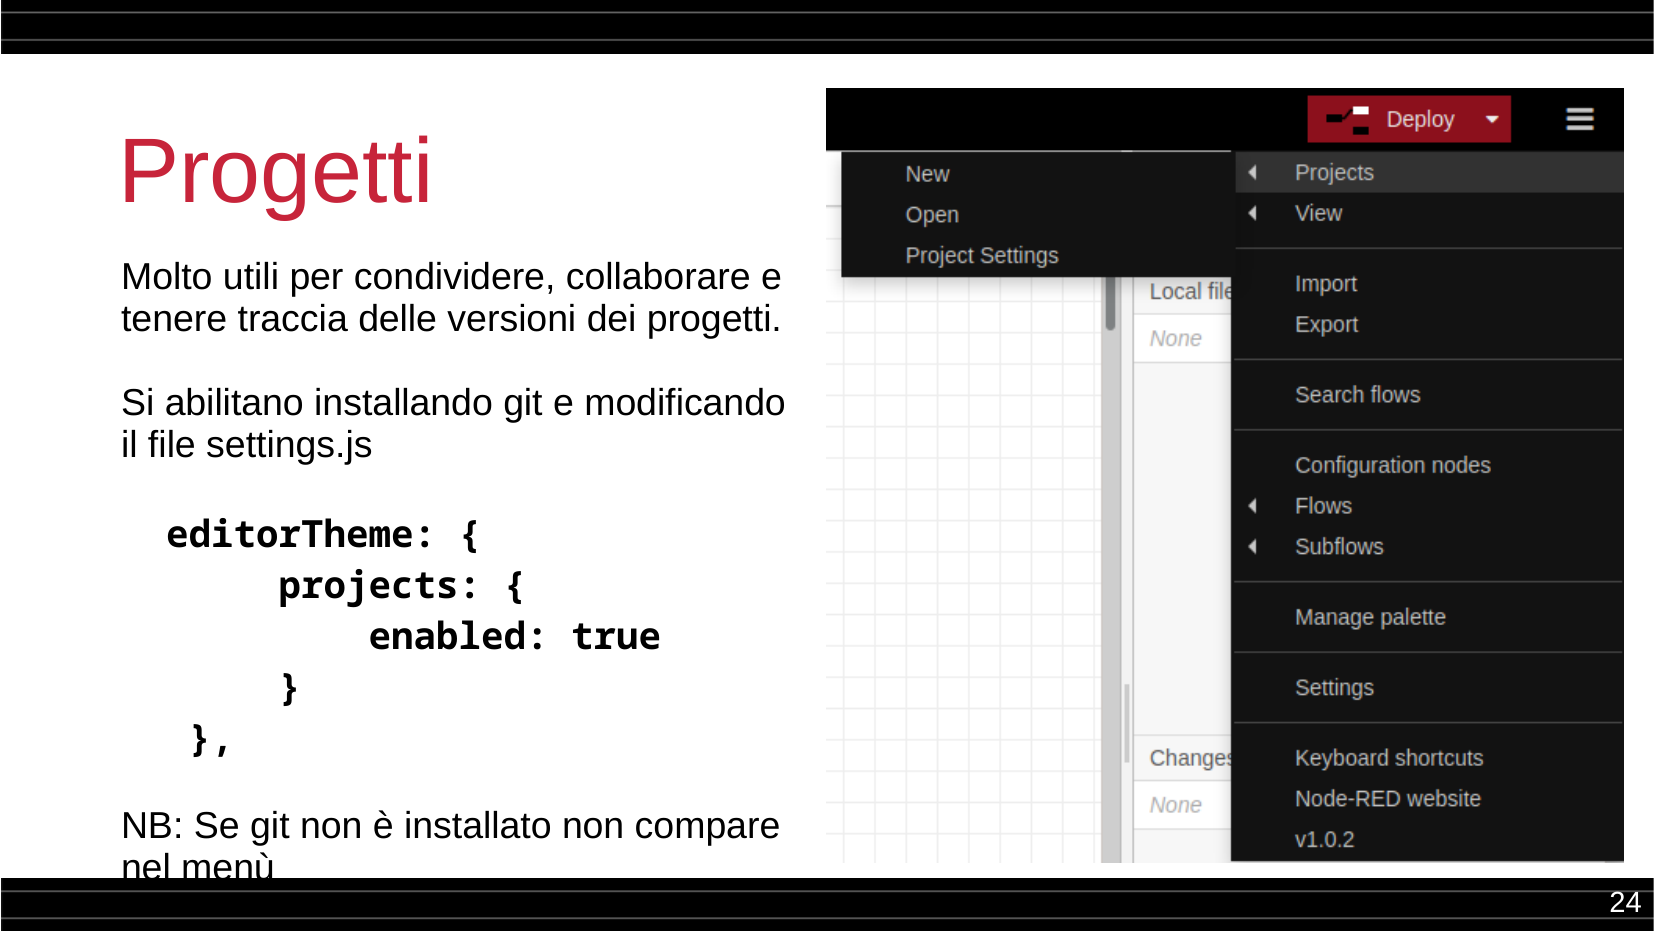

# Progetti
Molto utili per condividere, collaborare e tenere traccia delle versioni dei progetti.
Si abilitano installando git e modificando il file settings.js
 editorTheme: {
 projects: {
 enabled: true
 }
 },
NB: Se git non è installato non compare nel menù